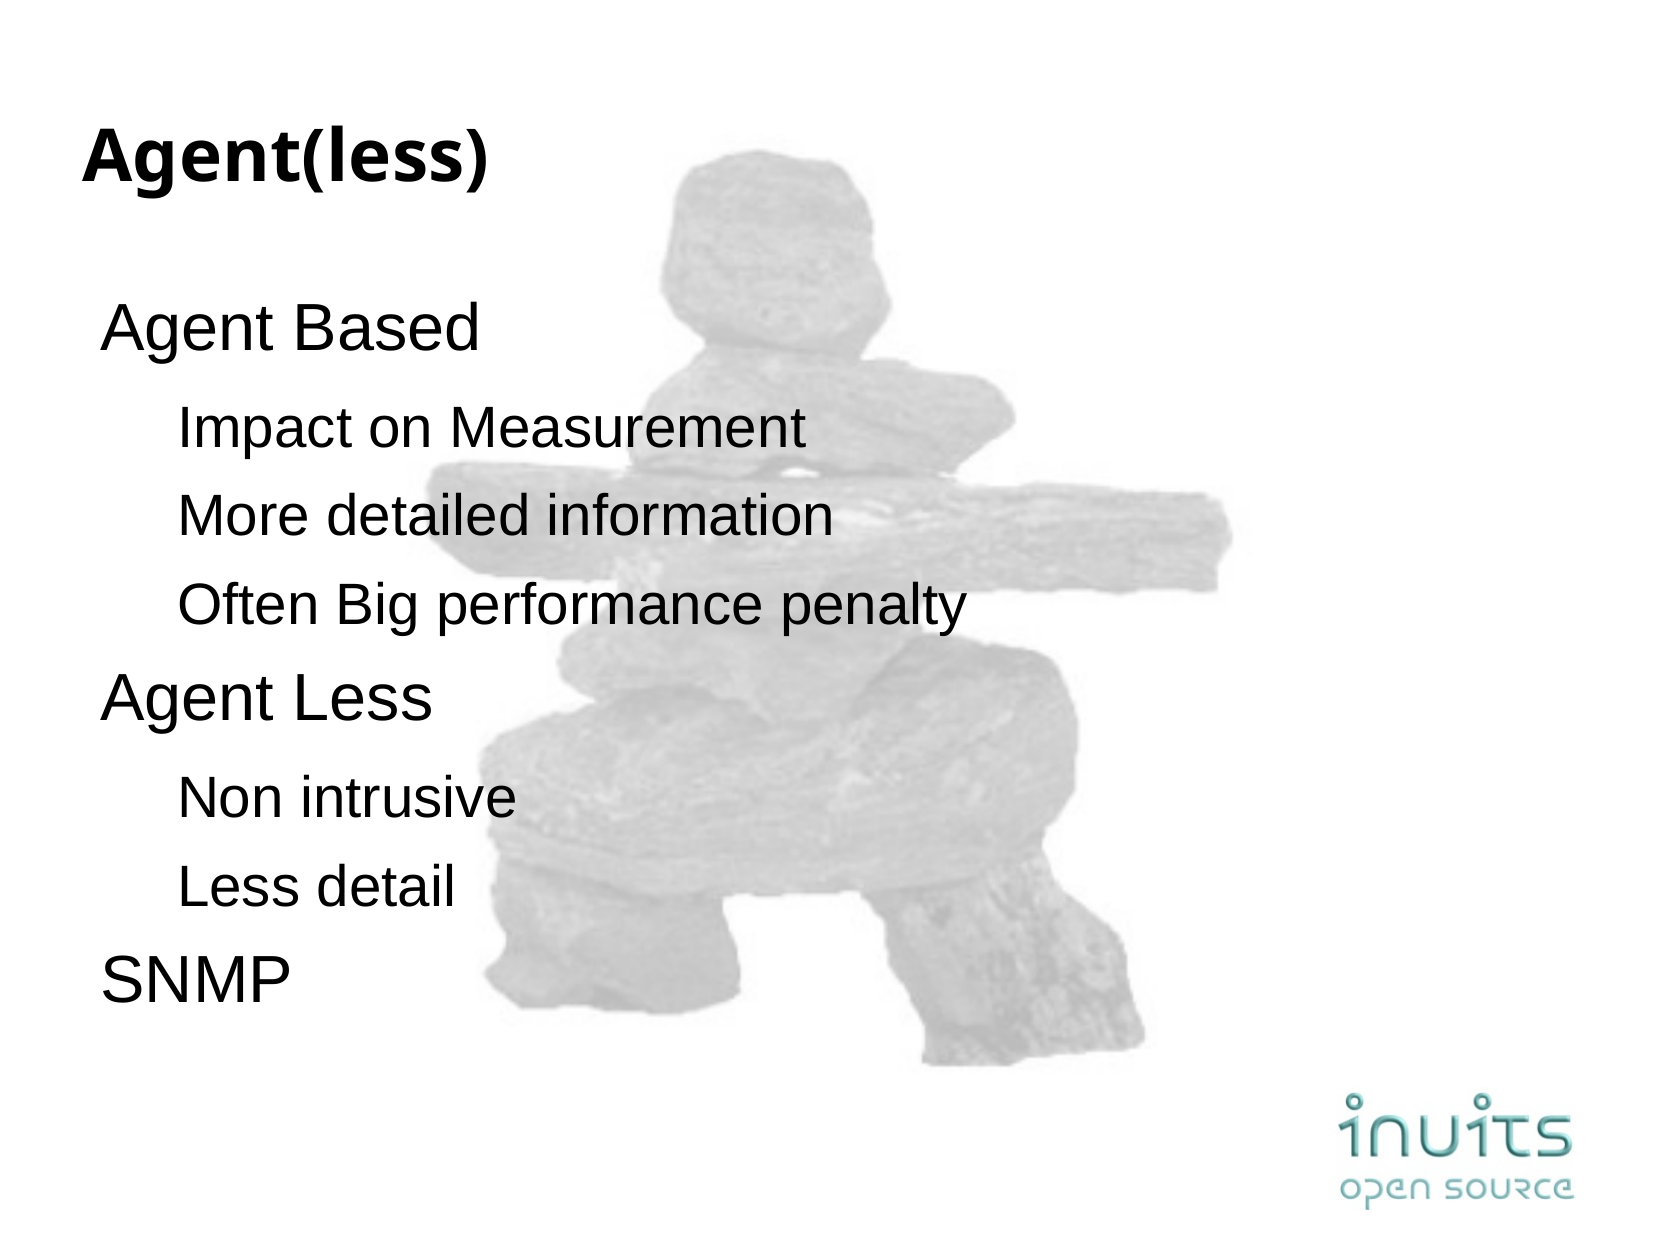

# Agent(less)
Agent Based
Impact on Measurement
More detailed information
Often Big performance penalty
Agent Less
Non intrusive
Less detail
SNMP
8